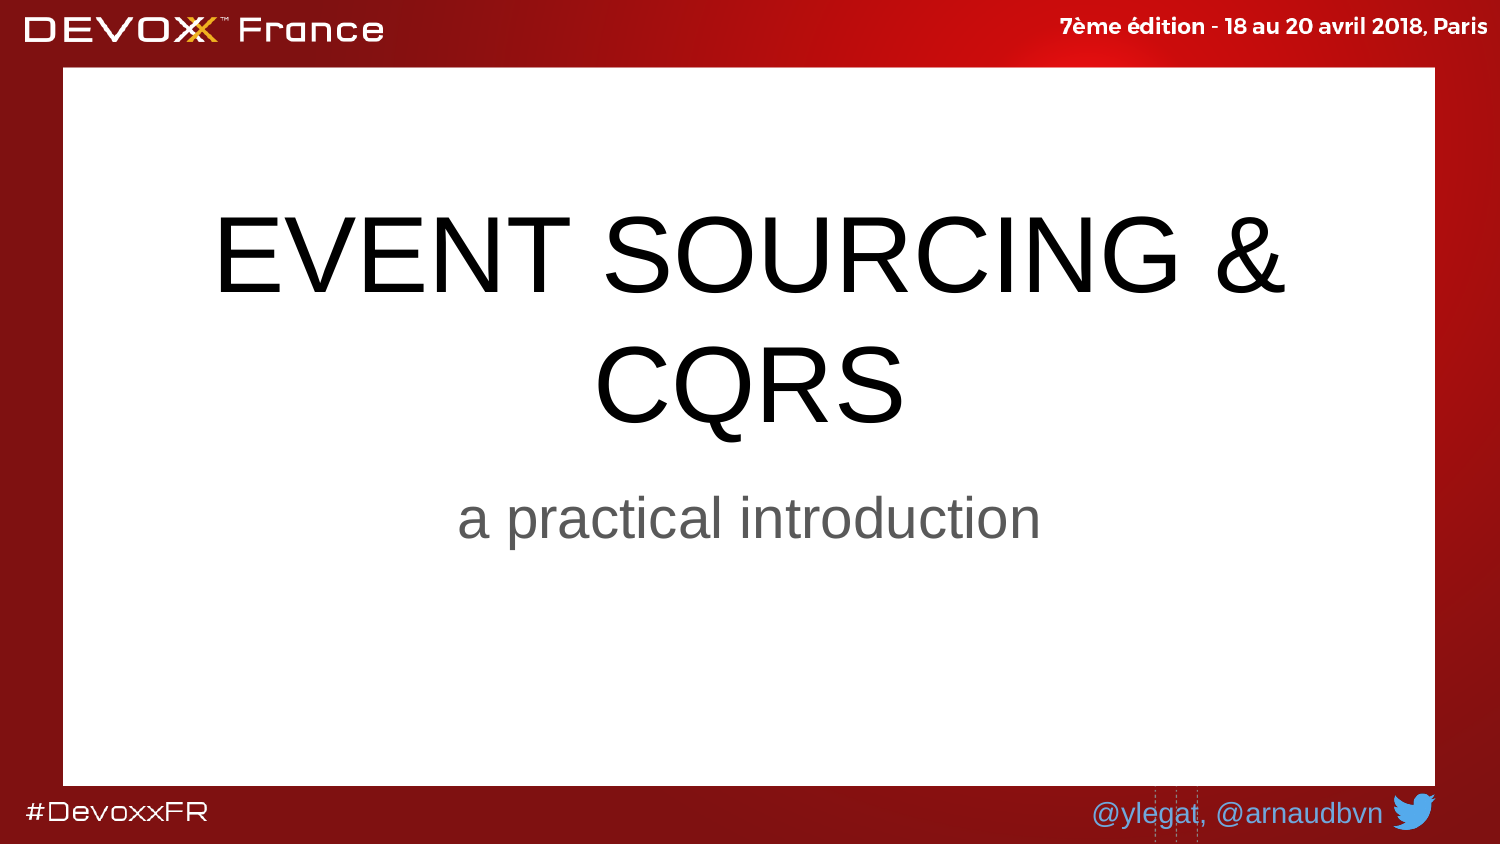

# EVENT SOURCING & CQRS
a practical introduction
@ylegat, @arnaudbvn